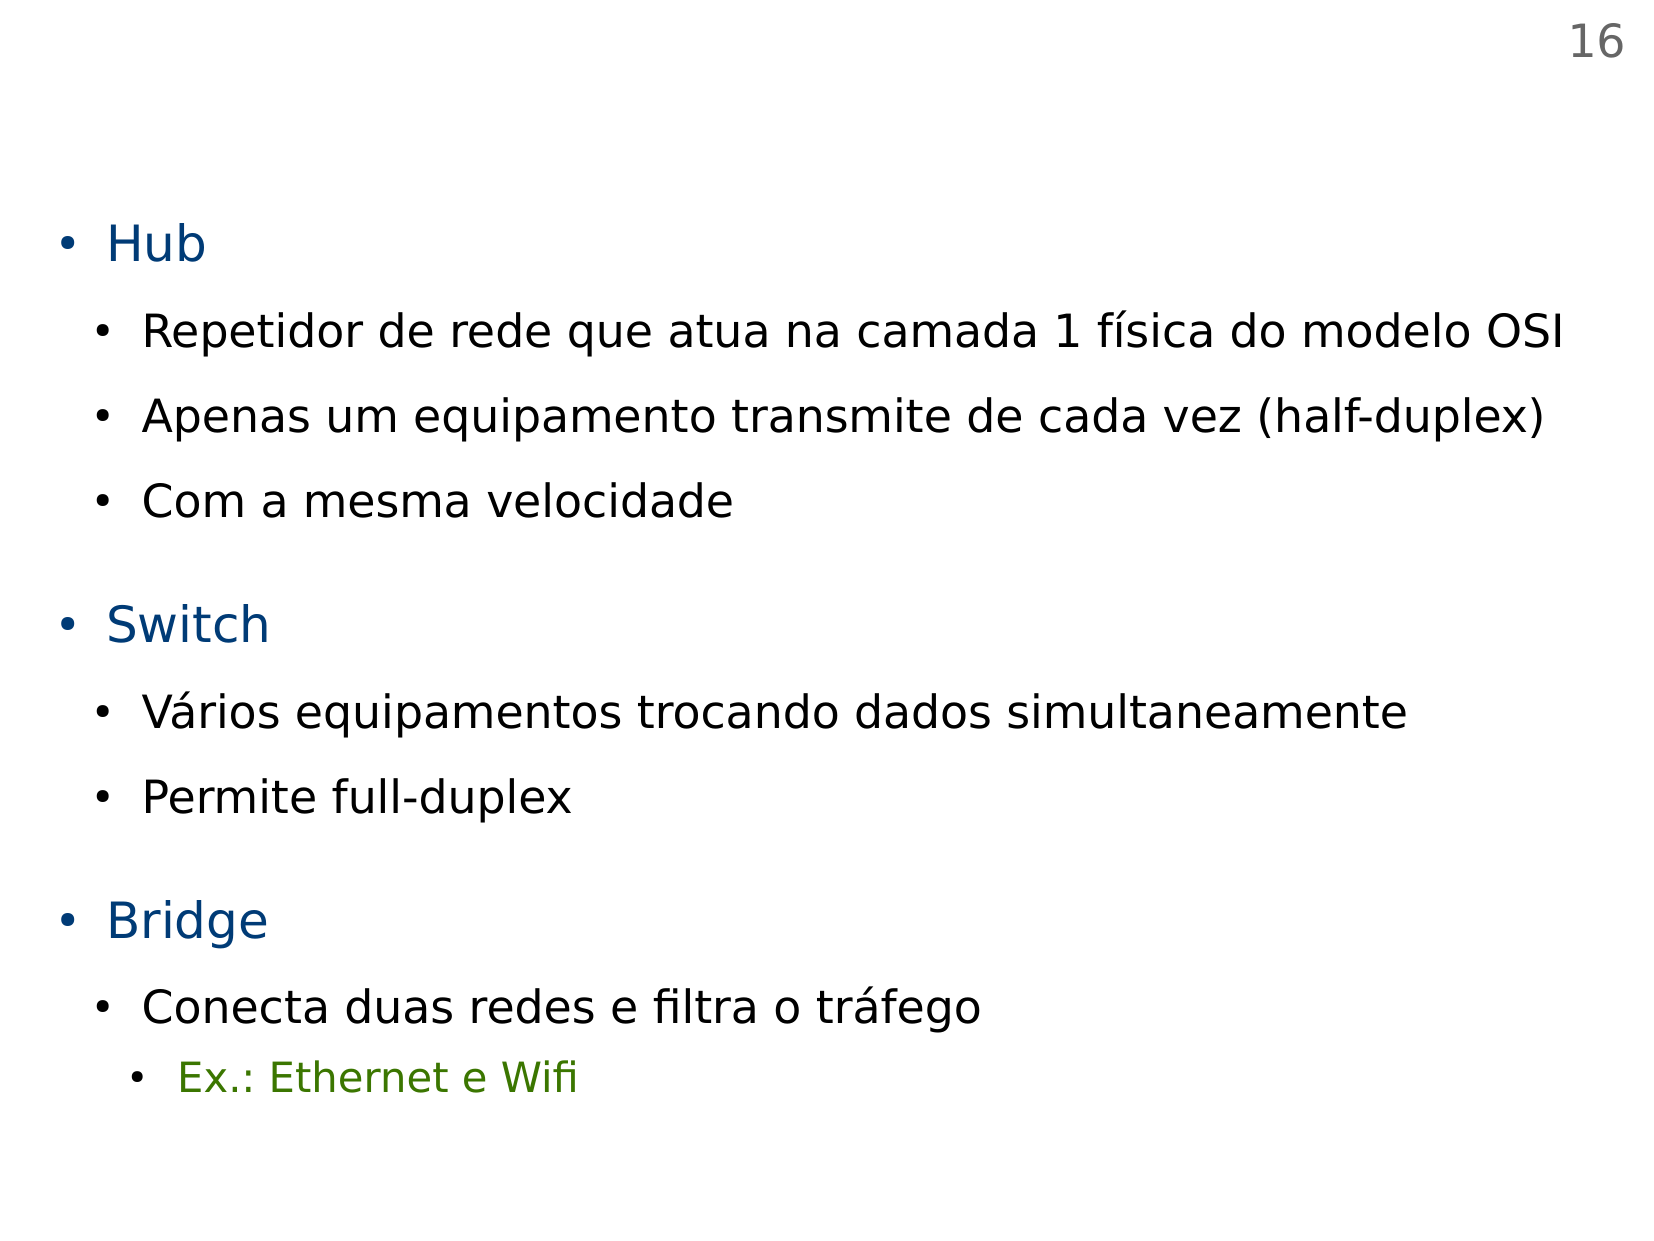

16
#
Hub
Repetidor de rede que atua na camada 1 física do modelo OSI
Apenas um equipamento transmite de cada vez (half-duplex)
Com a mesma velocidade
Switch
Vários equipamentos trocando dados simultaneamente
Permite full-duplex
Bridge
Conecta duas redes e filtra o tráfego
Ex.: Ethernet e Wifi